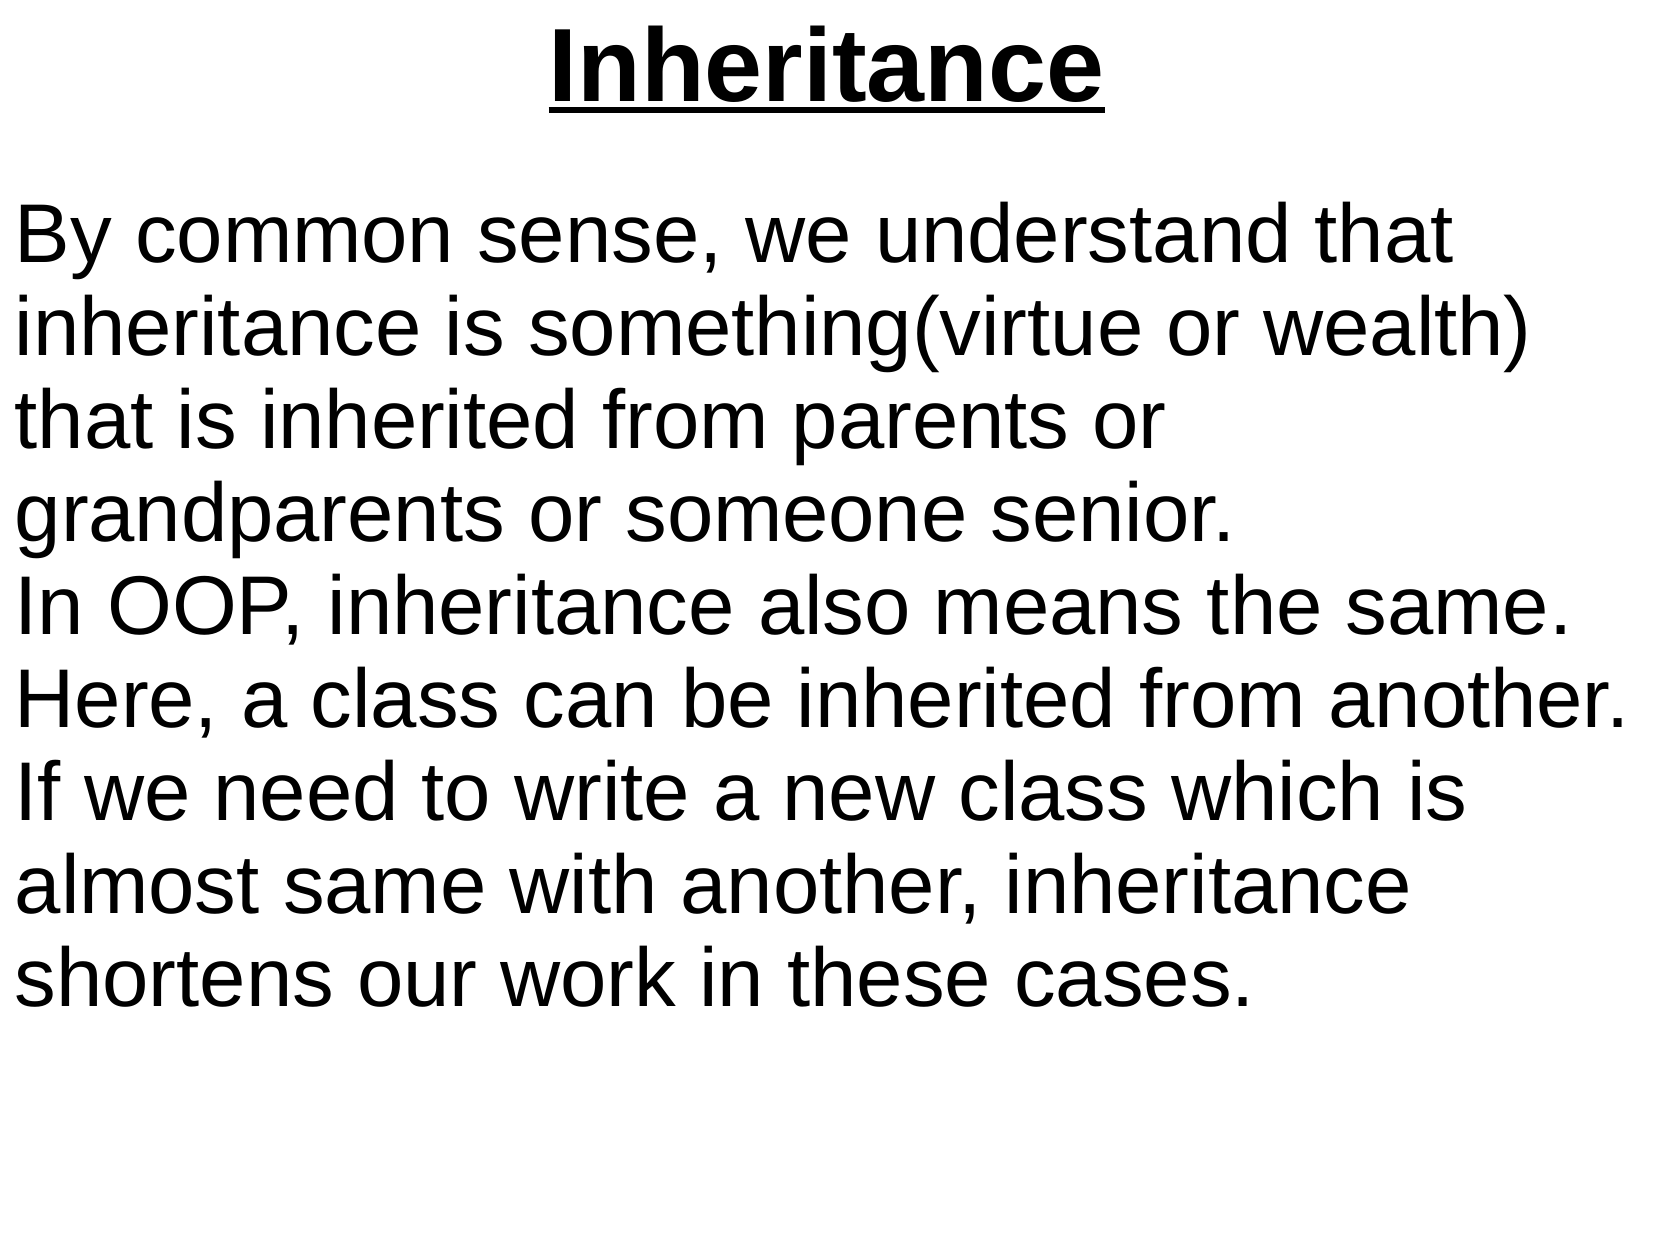

Inheritance
By common sense, we understand that inheritance is something(virtue or wealth) that is inherited from parents or grandparents or someone senior.
In OOP, inheritance also means the same. Here, a class can be inherited from another. If we need to write a new class which is almost same with another, inheritance shortens our work in these cases.